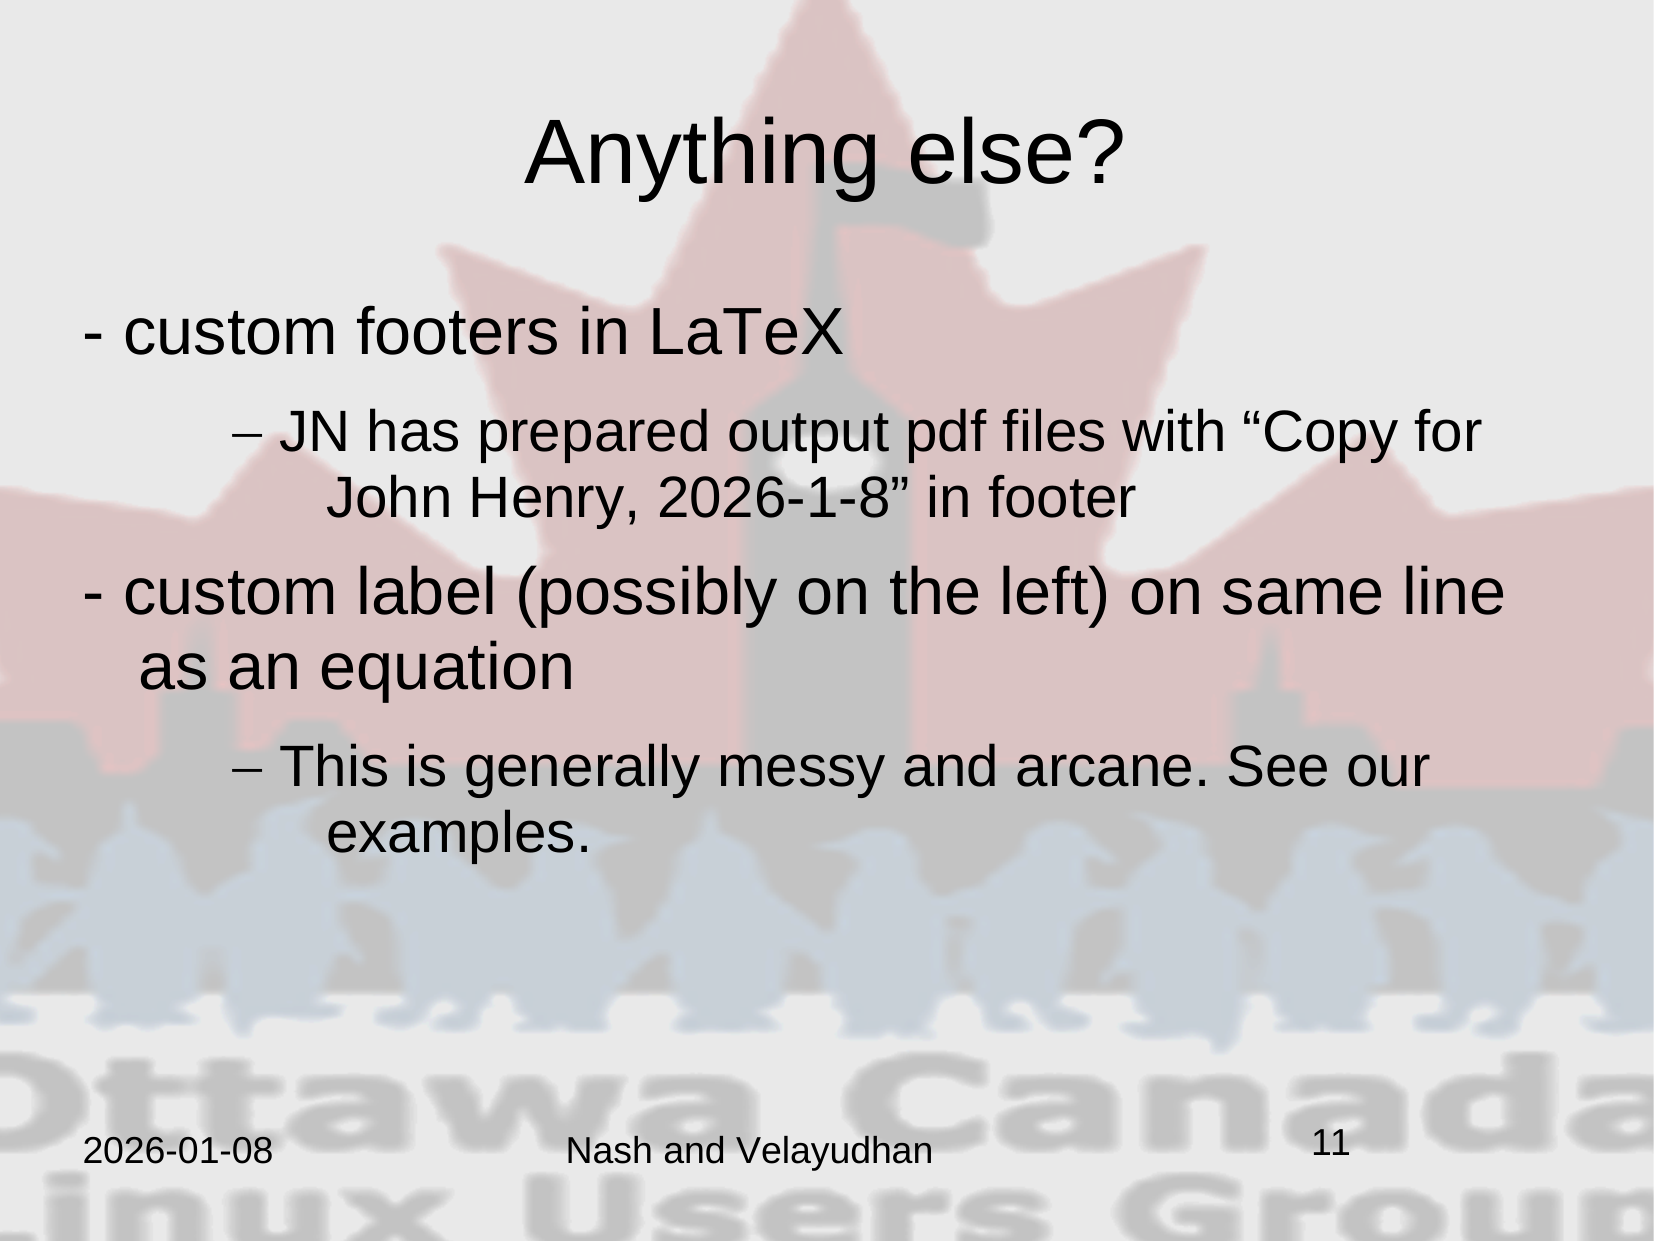

# Anything else?
- custom footers in LaTeX
JN has prepared output pdf files with “Copy for John Henry, 2026-1-8” in footer
- custom label (possibly on the left) on same line as an equation
This is generally messy and arcane. See our examples.
11